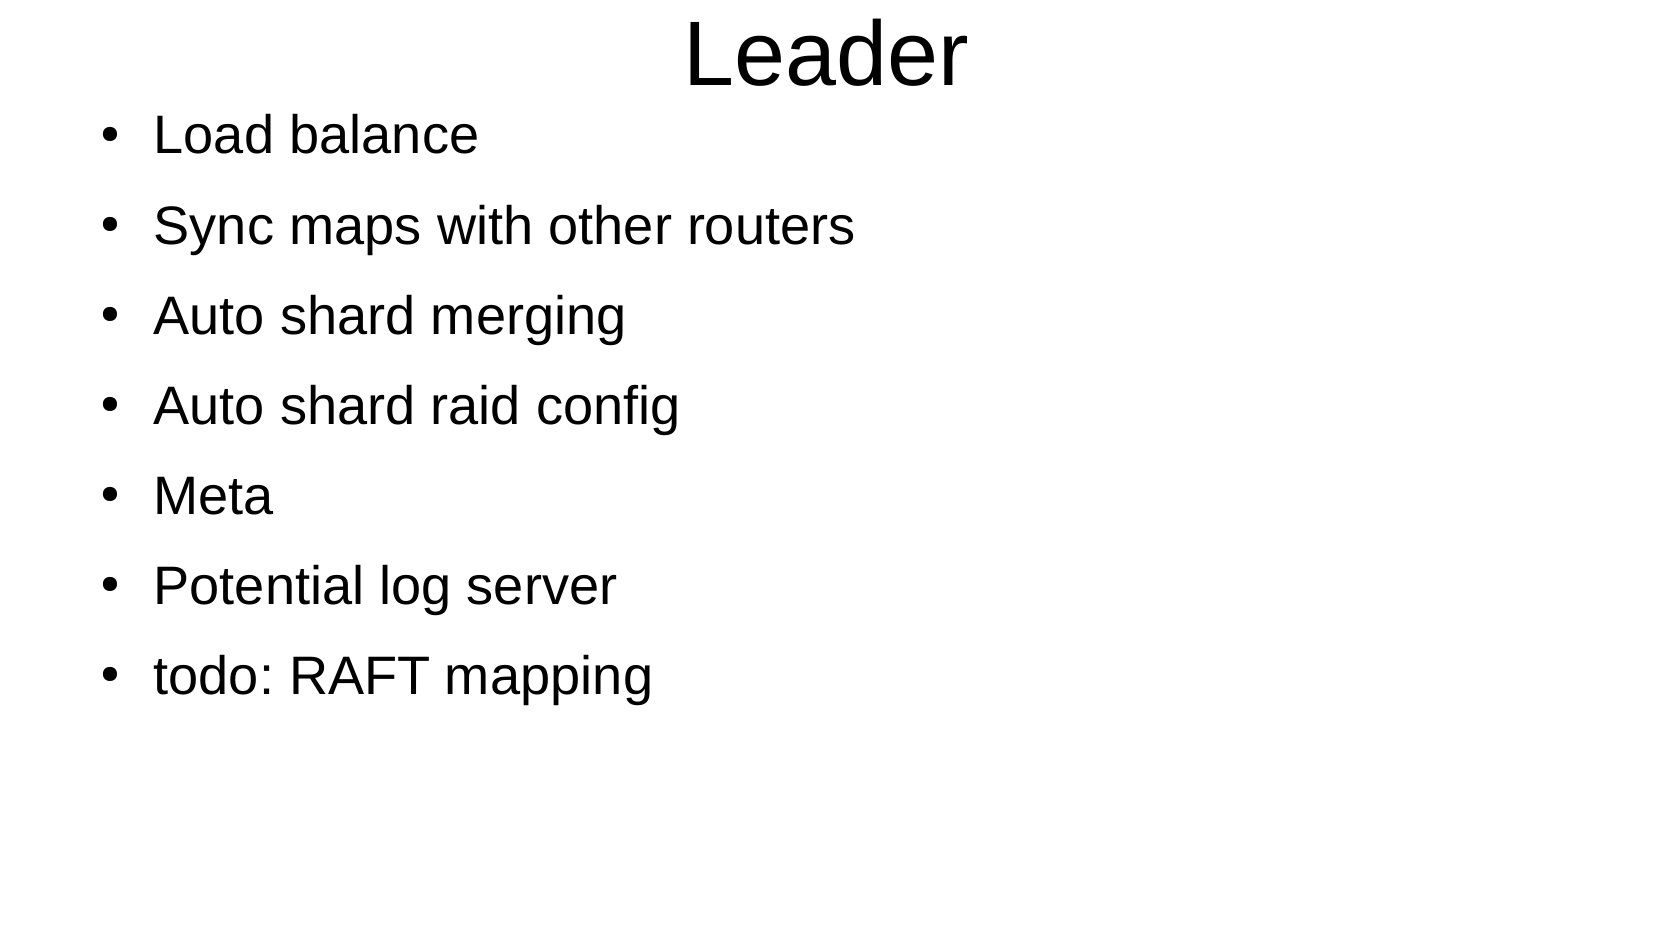

# Leader
Load balance
Sync maps with other routers
Auto shard merging
Auto shard raid config
Meta
Potential log server
todo: RAFT mapping